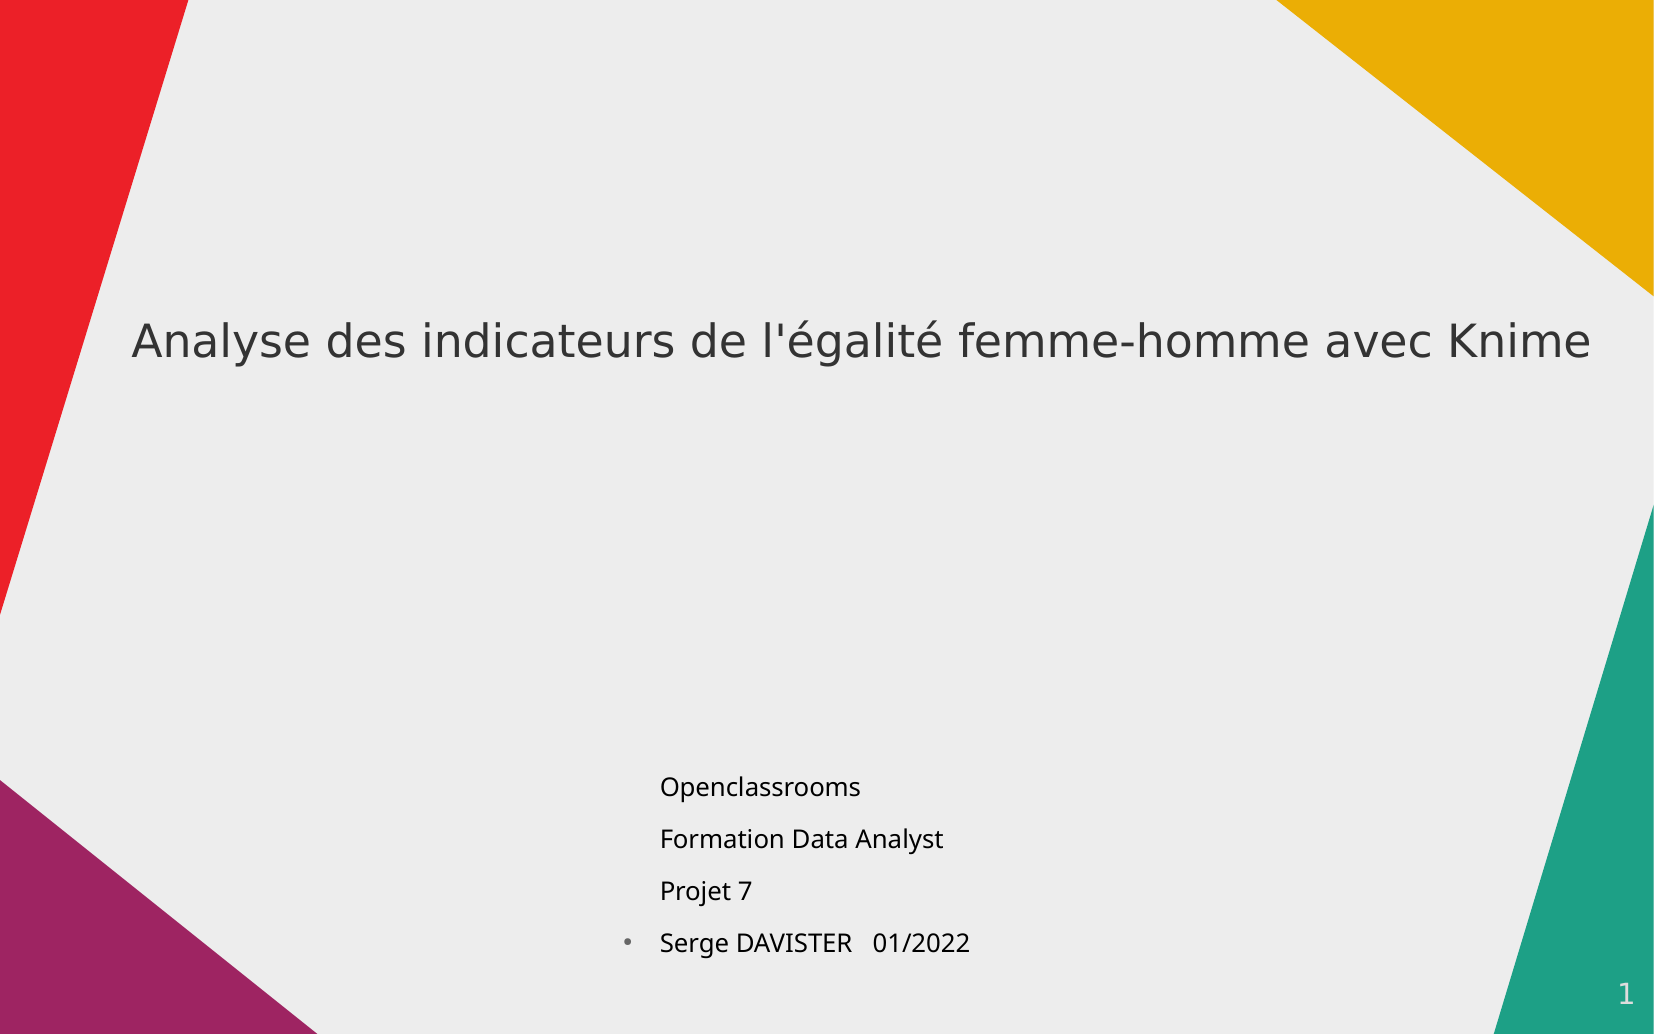

# Analyse des indicateurs de l'égalité femme-homme avec Knime
Openclassrooms
Formation Data Analyst
Projet 7
Serge DAVISTER 01/2022
1